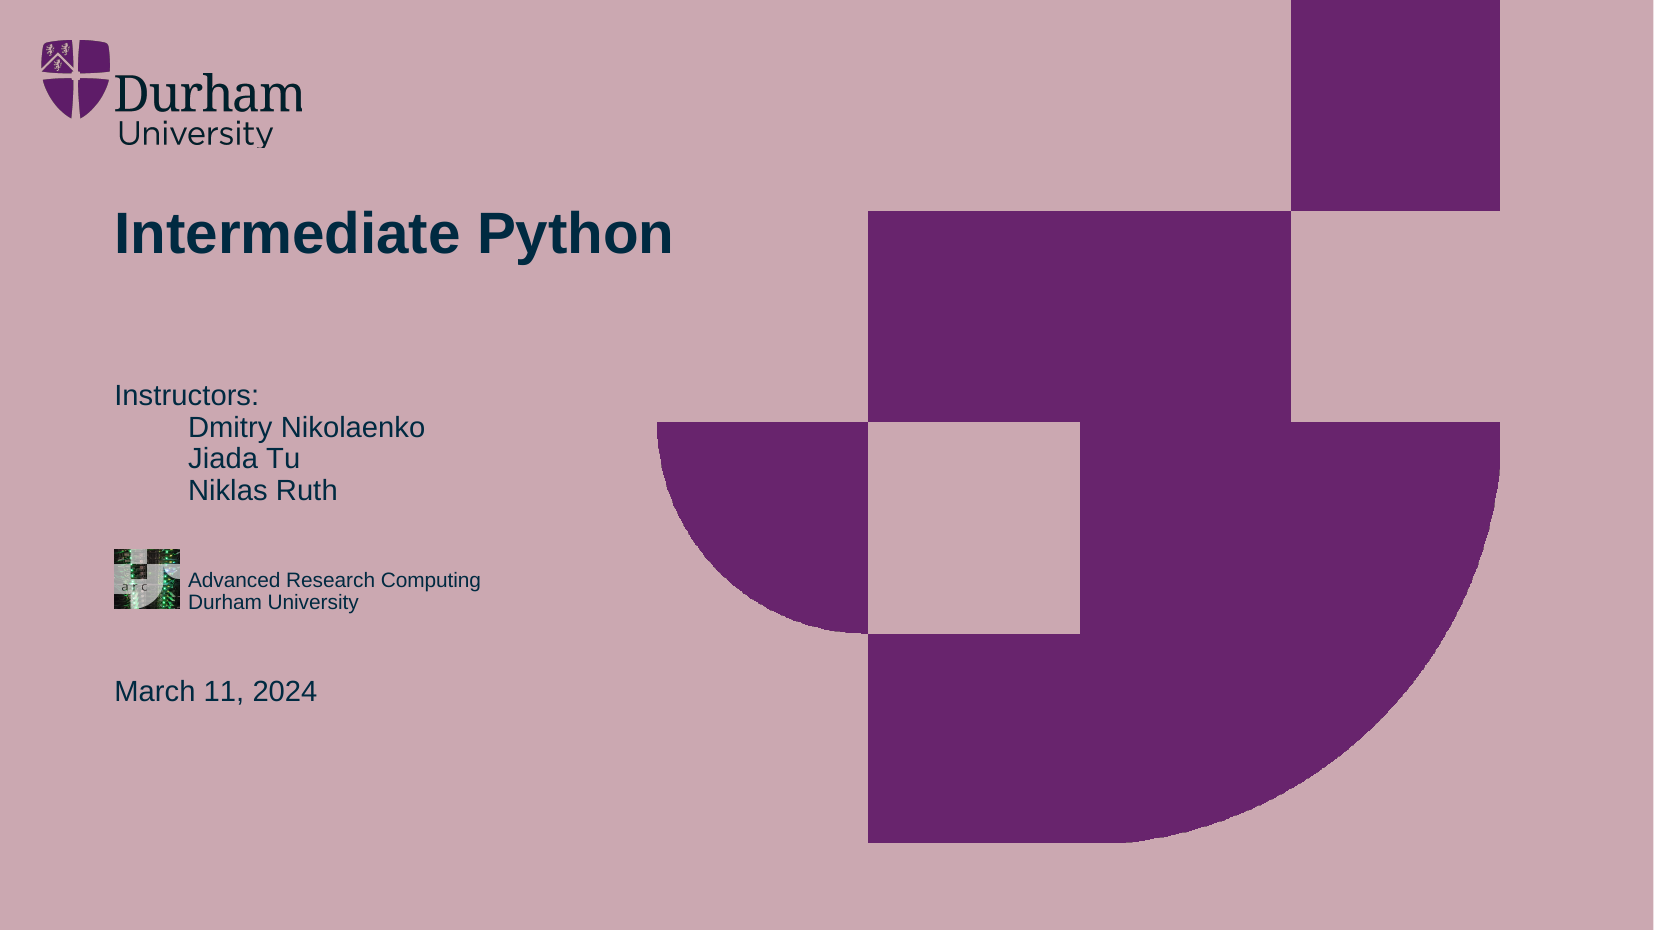

Intermediate Python
Instructors:
	Dmitry Nikolaenko
	Jiada Tu
	Niklas Ruth
	Advanced Research Computing
	Durham University
March 11, 2024